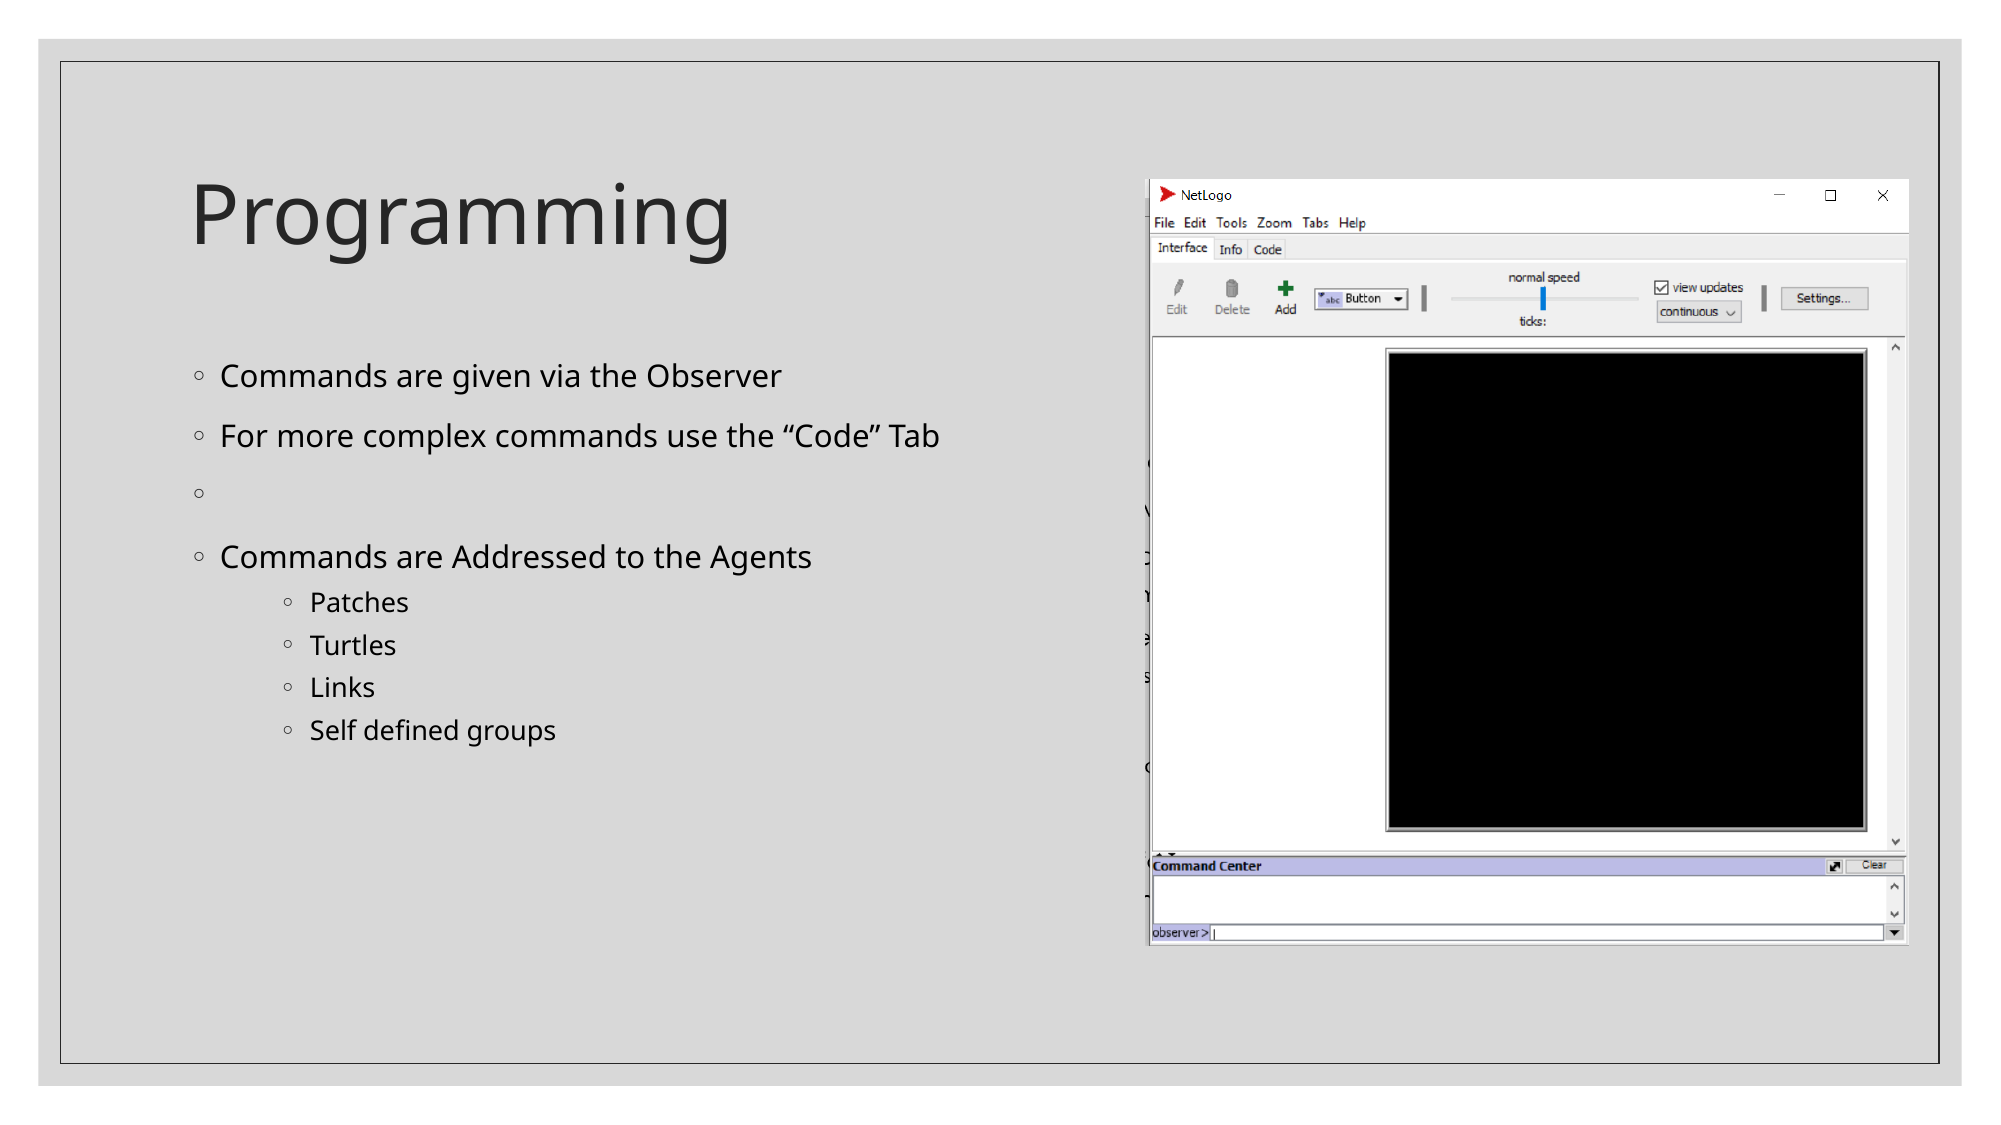

# Programming
Commands are given via the Observer
For more complex commands use the “Code” Tab
Commands are Addressed to the Agents
Patches
Turtles
Links
Self defined groups